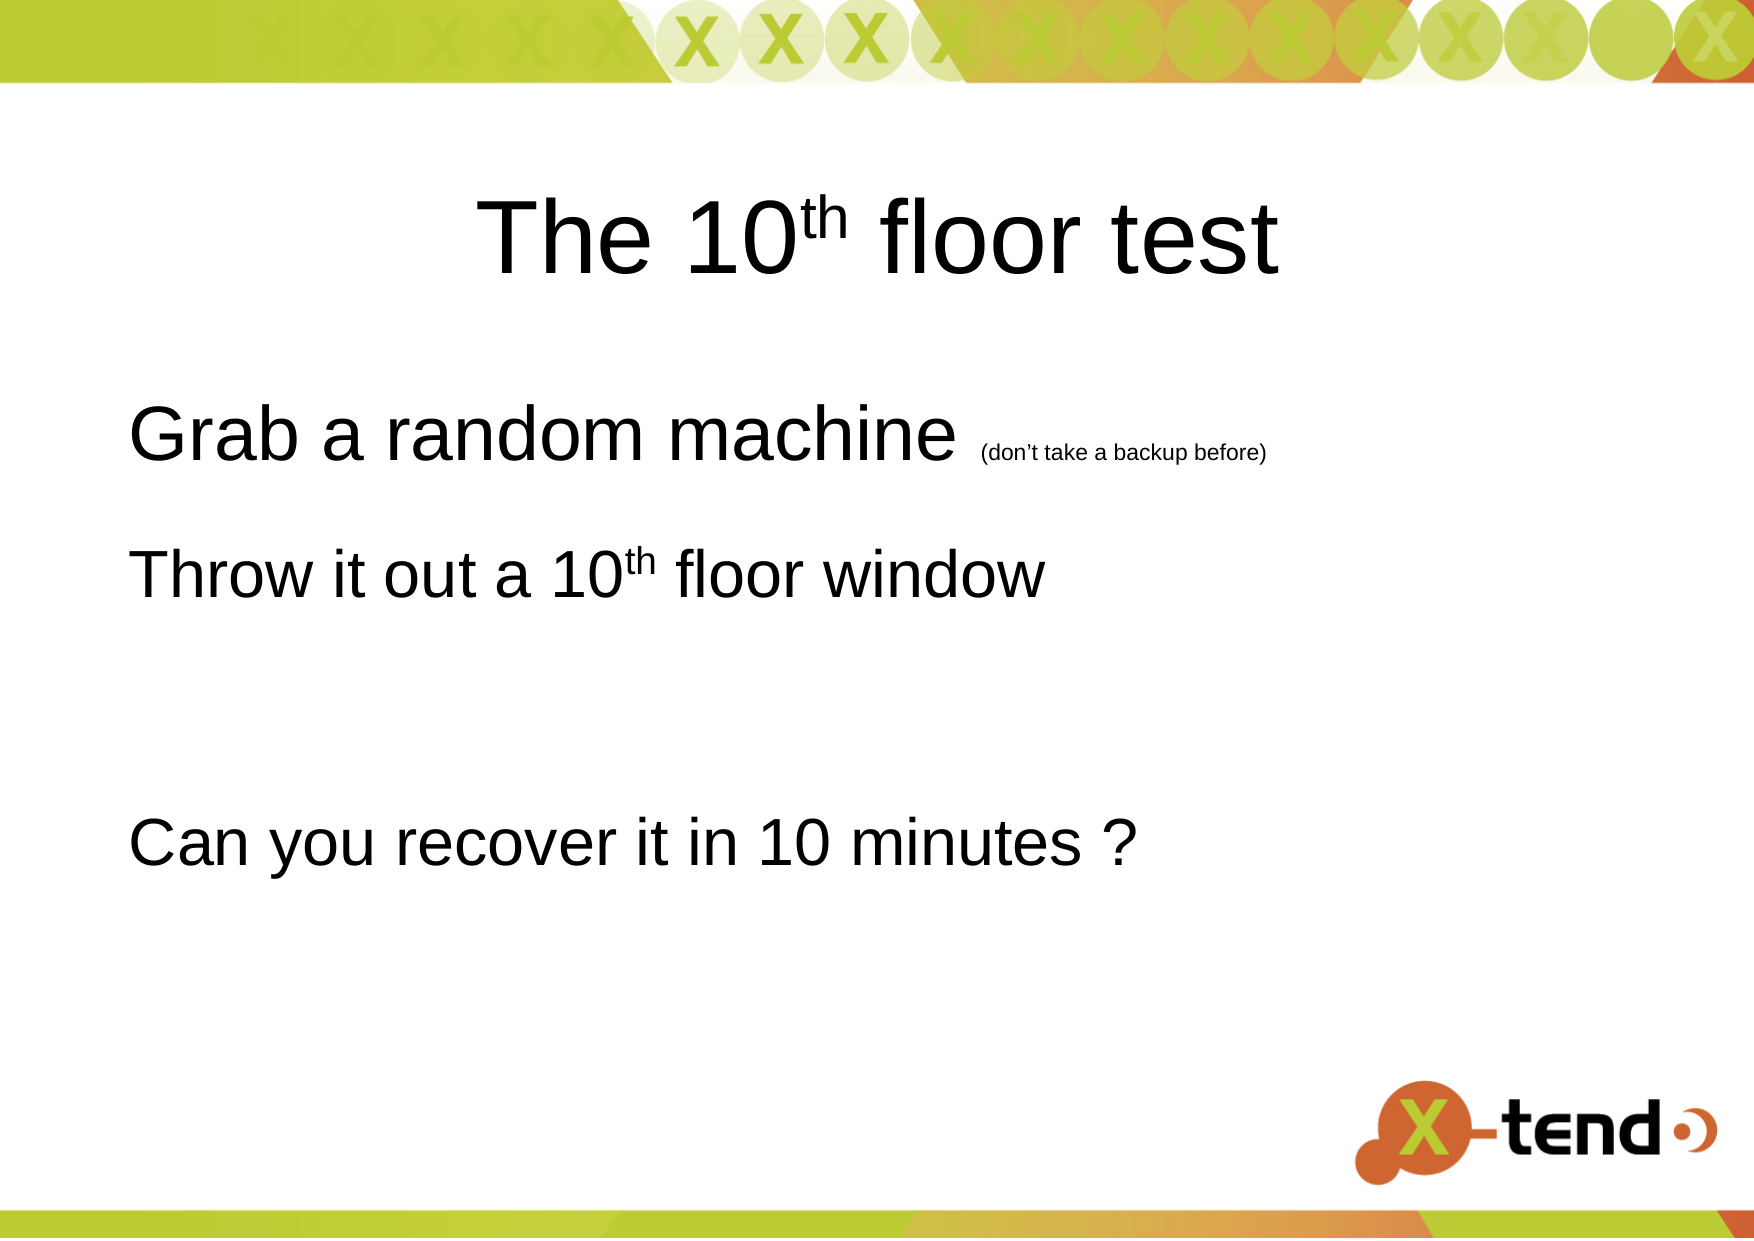

# The 10th floor test
Grab a random machine (don’t take a backup before)
Throw it out a 10th floor window
Can you recover it in 10 minutes ?